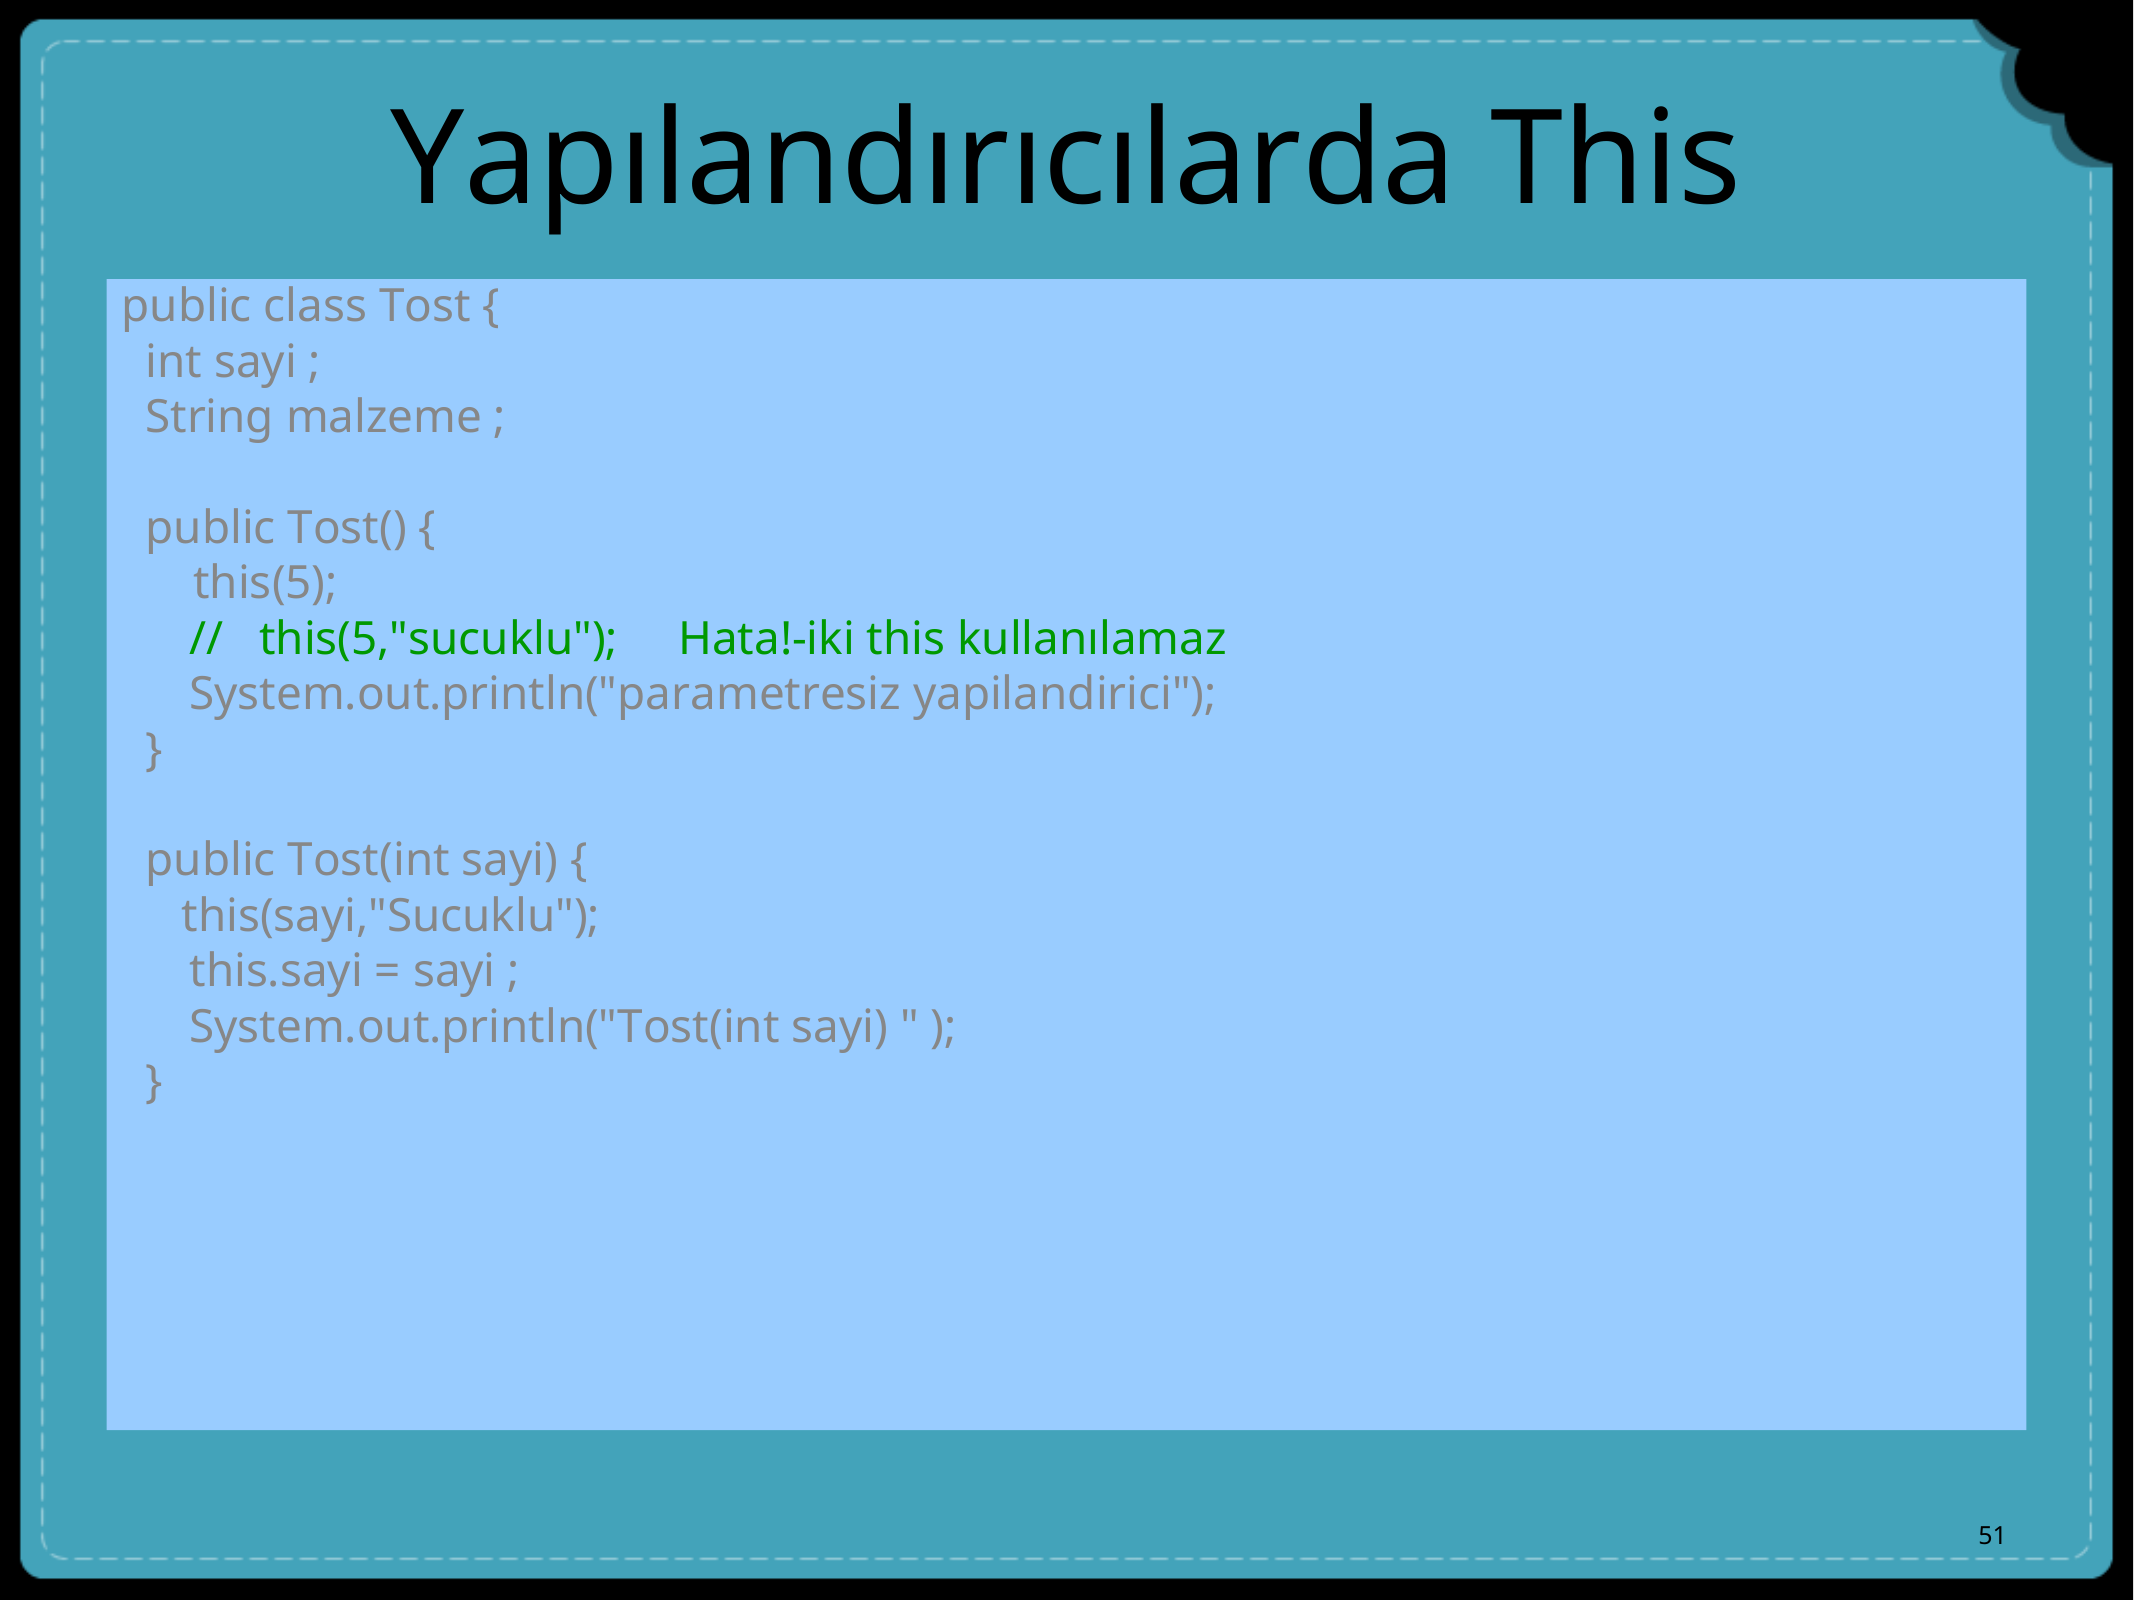

# Yapılandırıcılarda This
public class Tost {
 int sayi ;
 String malzeme ;
 public Tost() {
 this(5);
	 // this(5,"sucuklu"); Hata!-iki this kullanılamaz
	 System.out.println("parametresiz yapilandirici");
 }
 public Tost(int sayi) {
 this(sayi,"Sucuklu");
	 this.sayi = sayi ;
	 System.out.println("Tost(int sayi) " );
 }
51